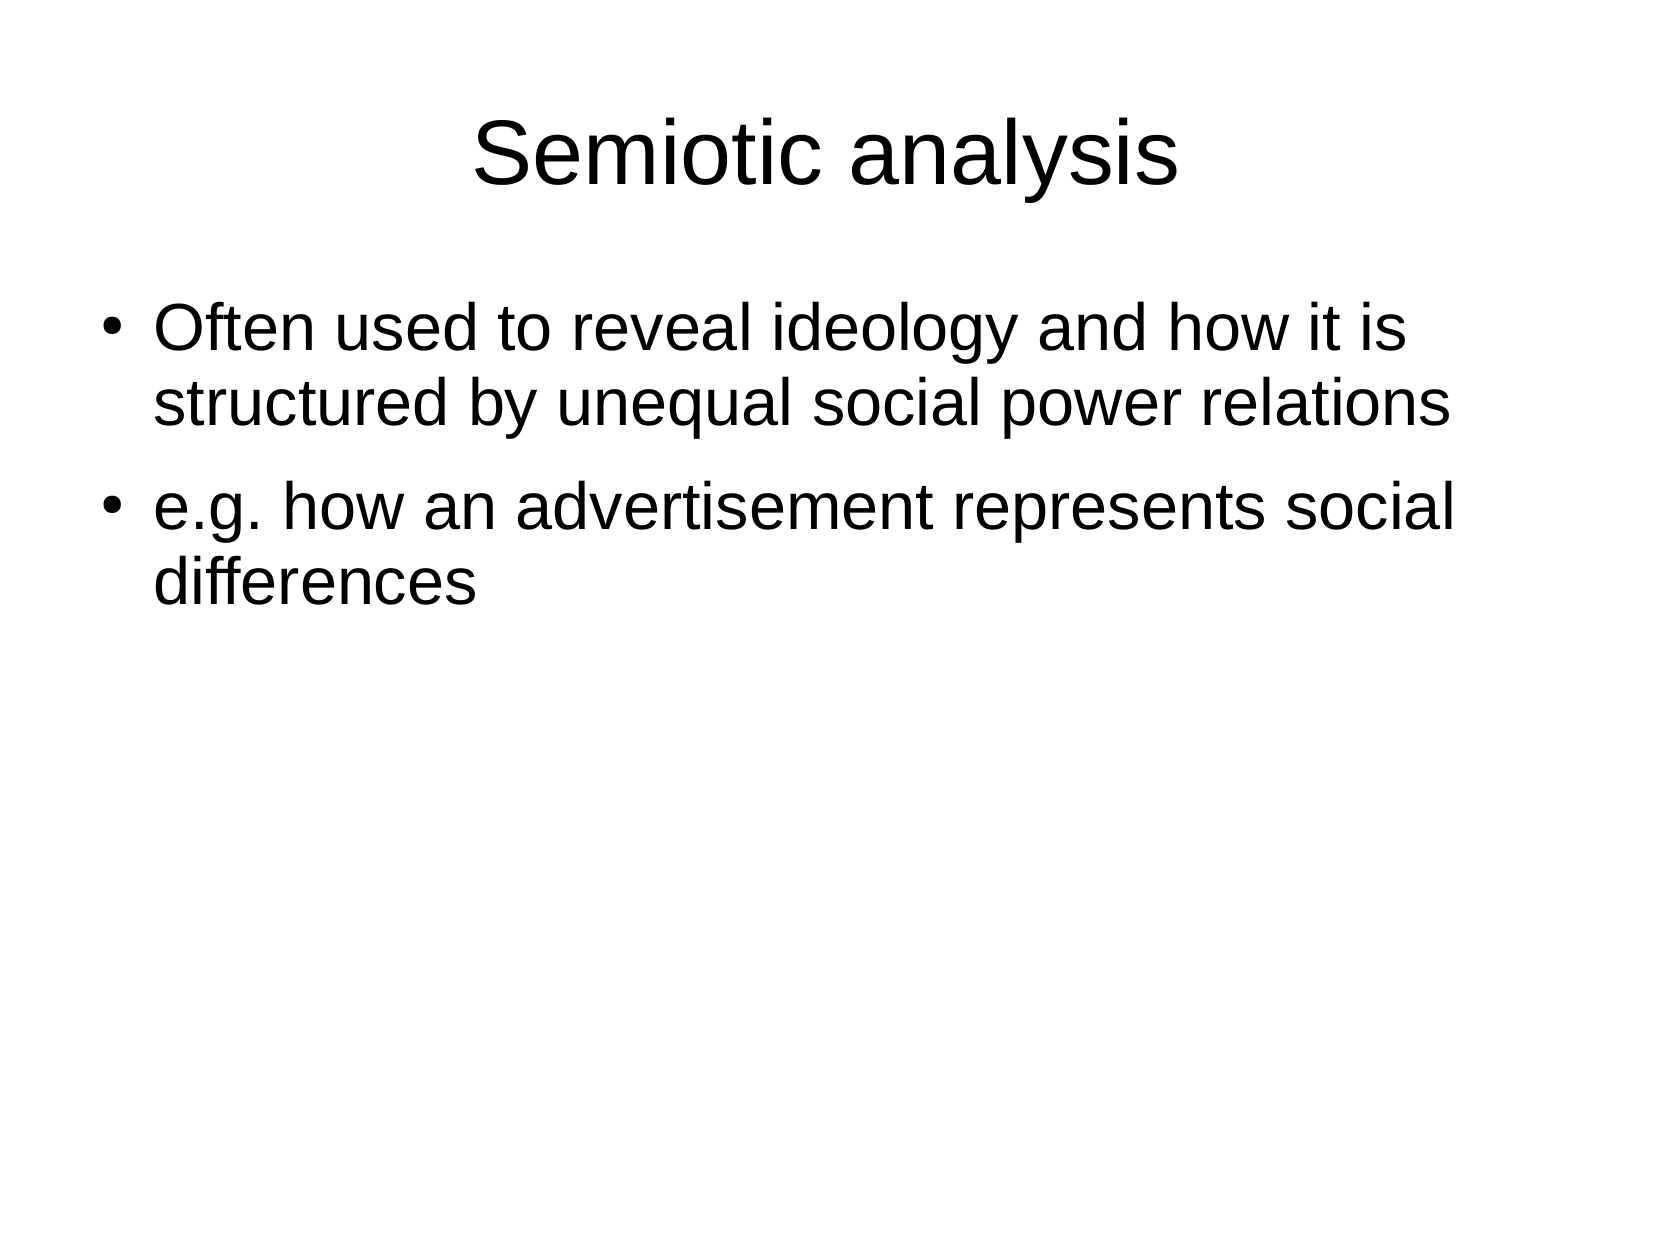

# Semiotic analysis
Often used to reveal ideology and how it is structured by unequal social power relations
e.g. how an advertisement represents social differences